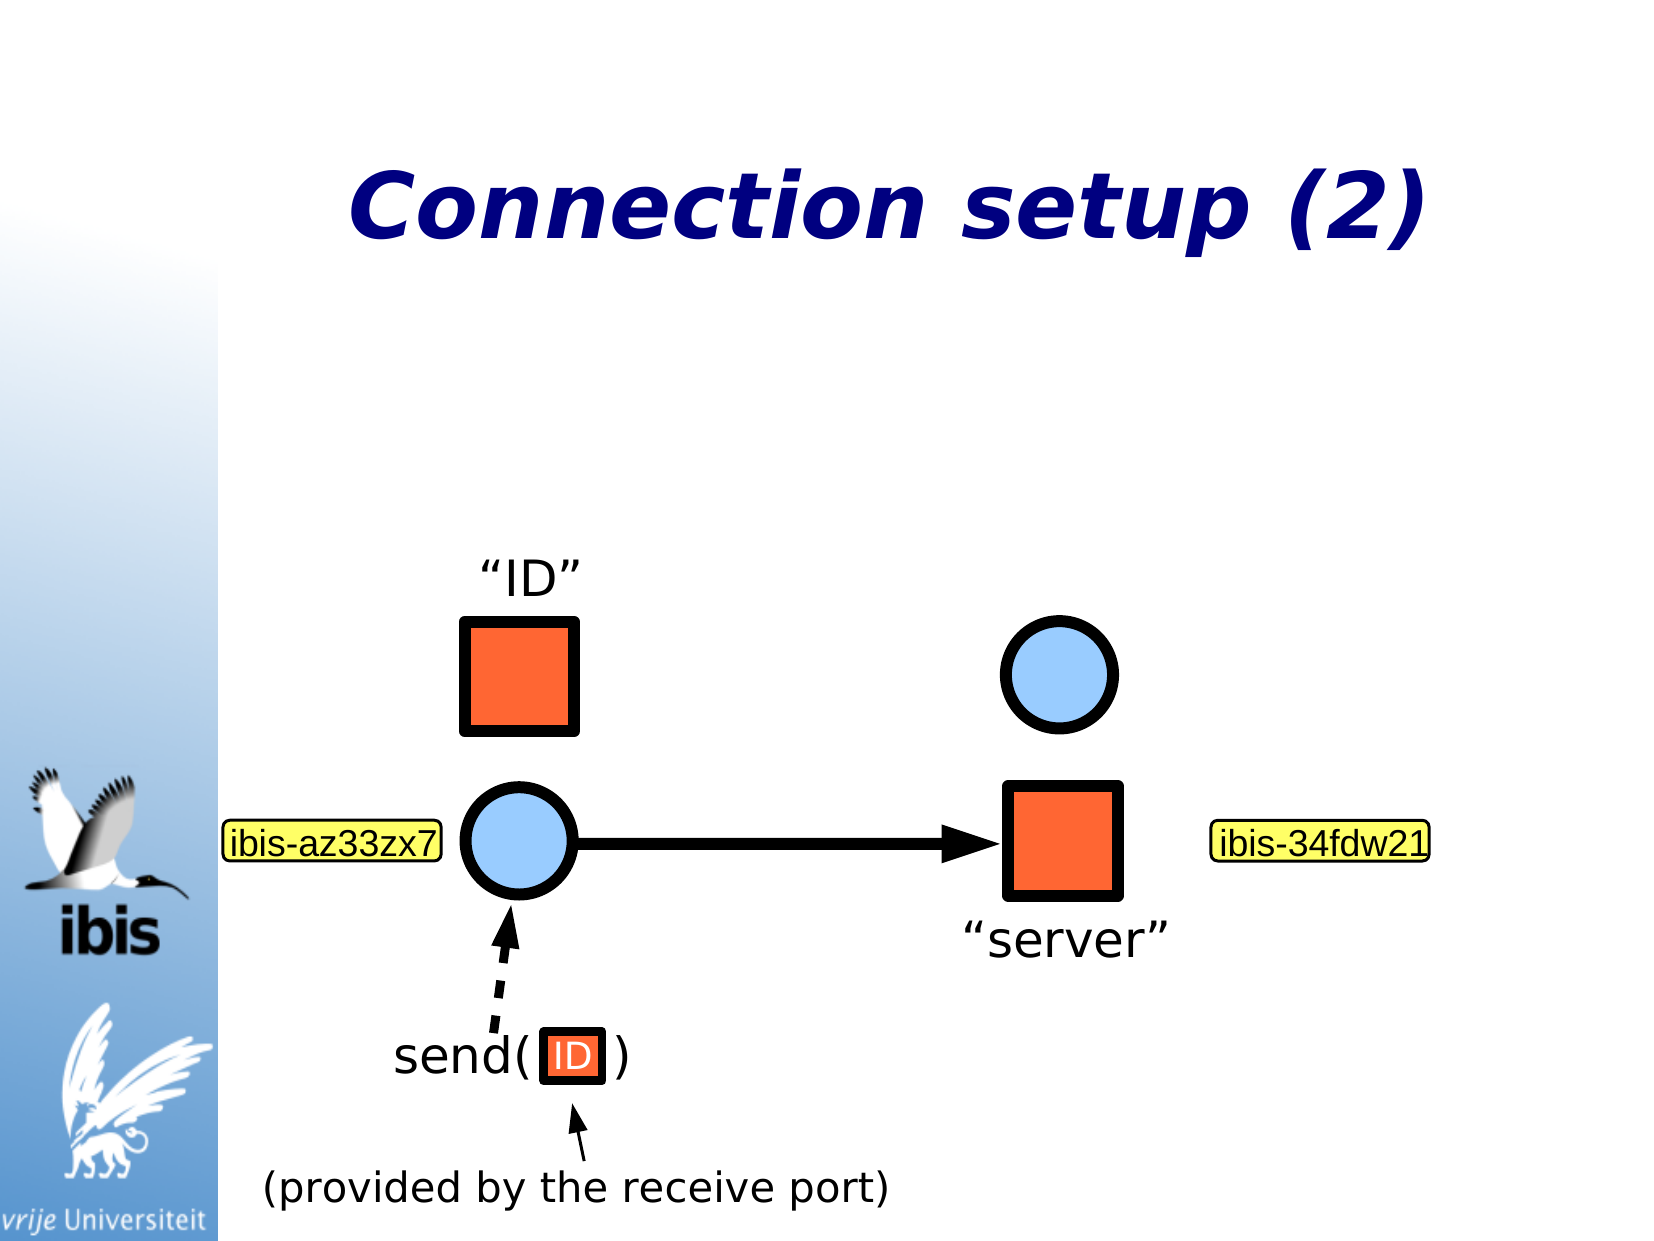

# Connection setup (2)
“ID”
ibis-az33zx7
ibis-34fdw21
“server”
send( )
ID
(provided by the receive port)